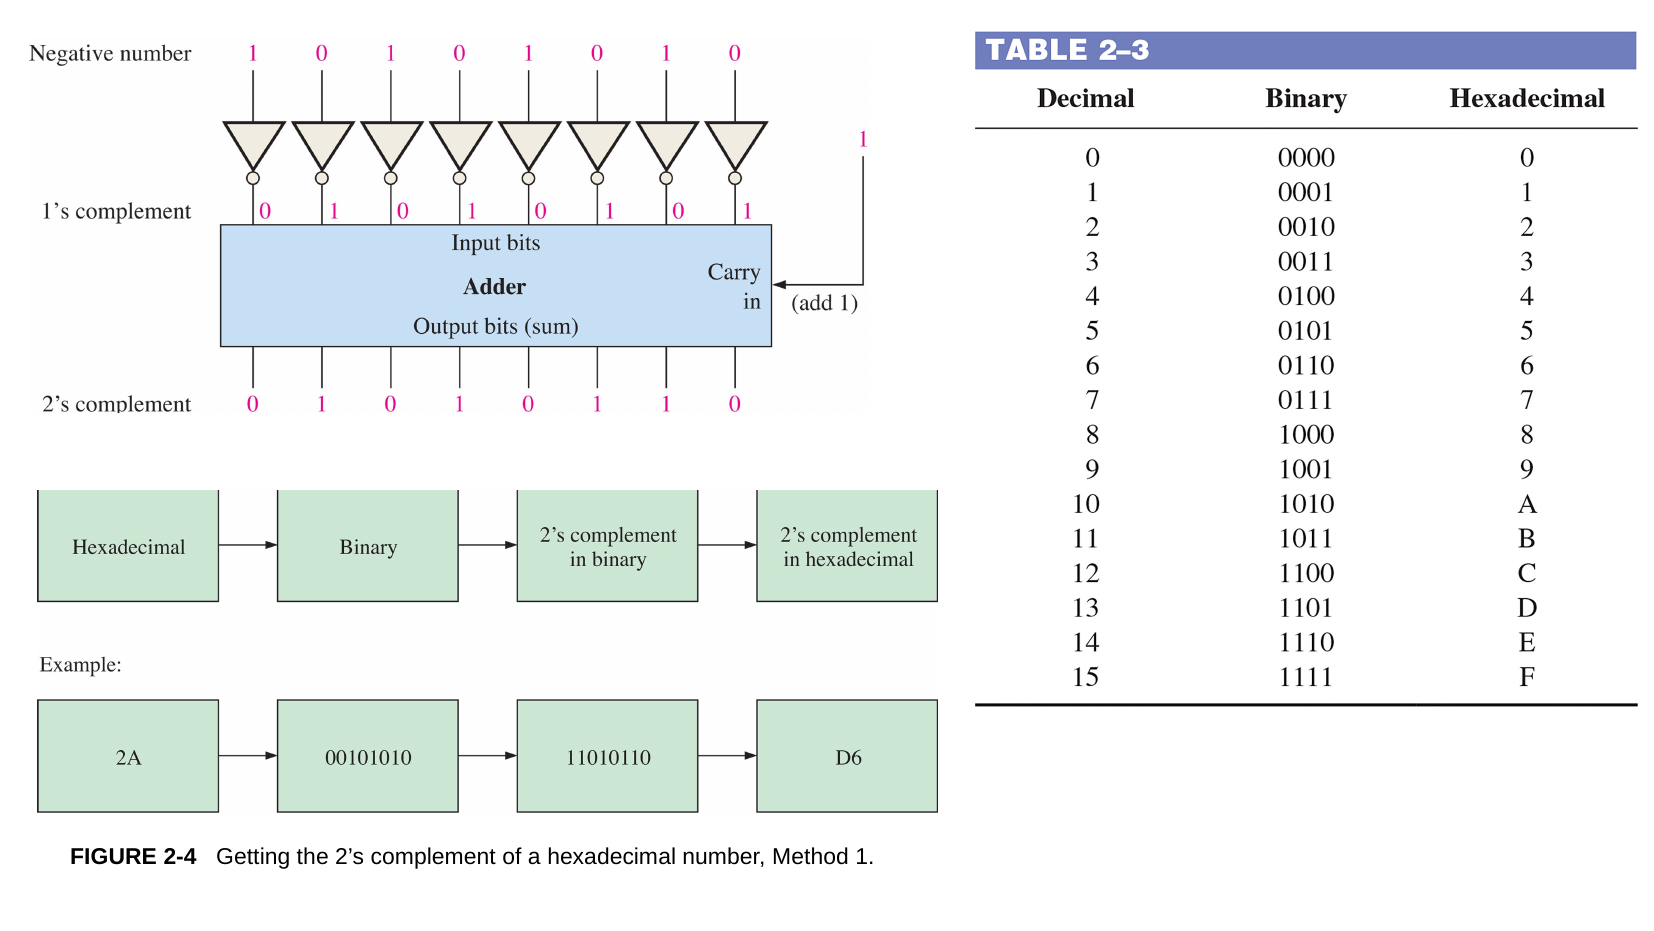

# FIGURE 2-4 Getting the 2’s complement of a hexadecimal number, Method 1.